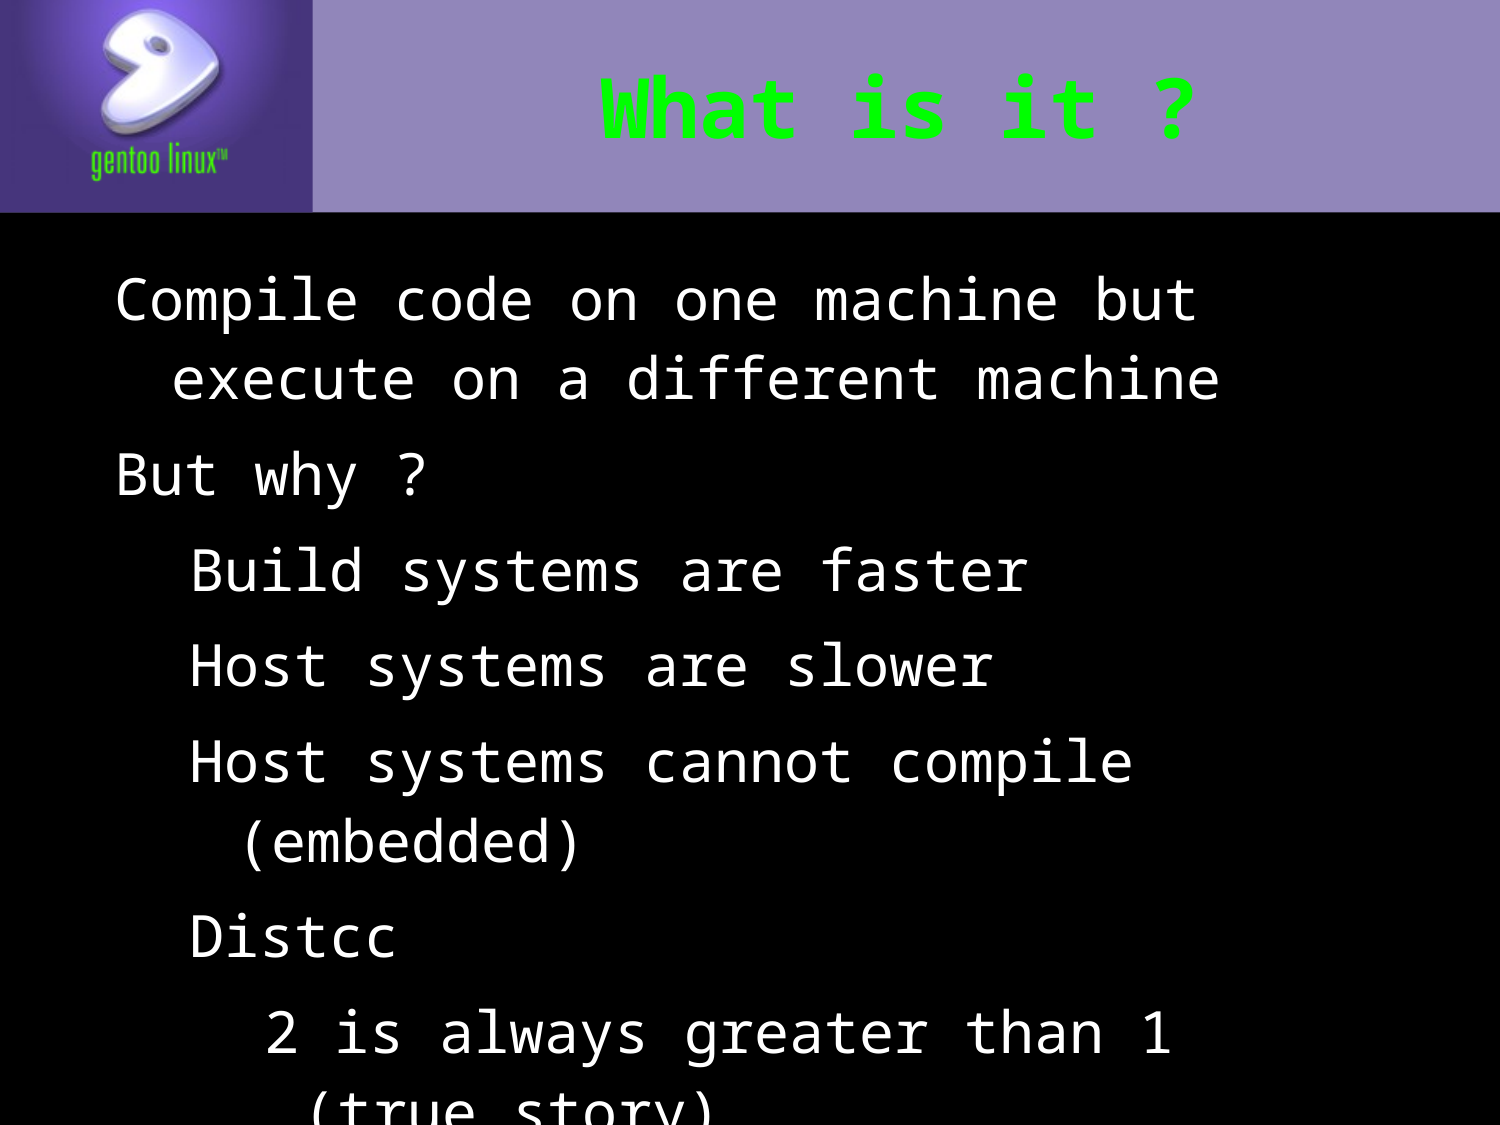

# What is it ?
Compile code on one machine but execute on a different machine
But why ?
Build systems are faster
Host systems are slower
Host systems cannot compile (embedded)
Distcc
2 is always greater than 1 (true story)